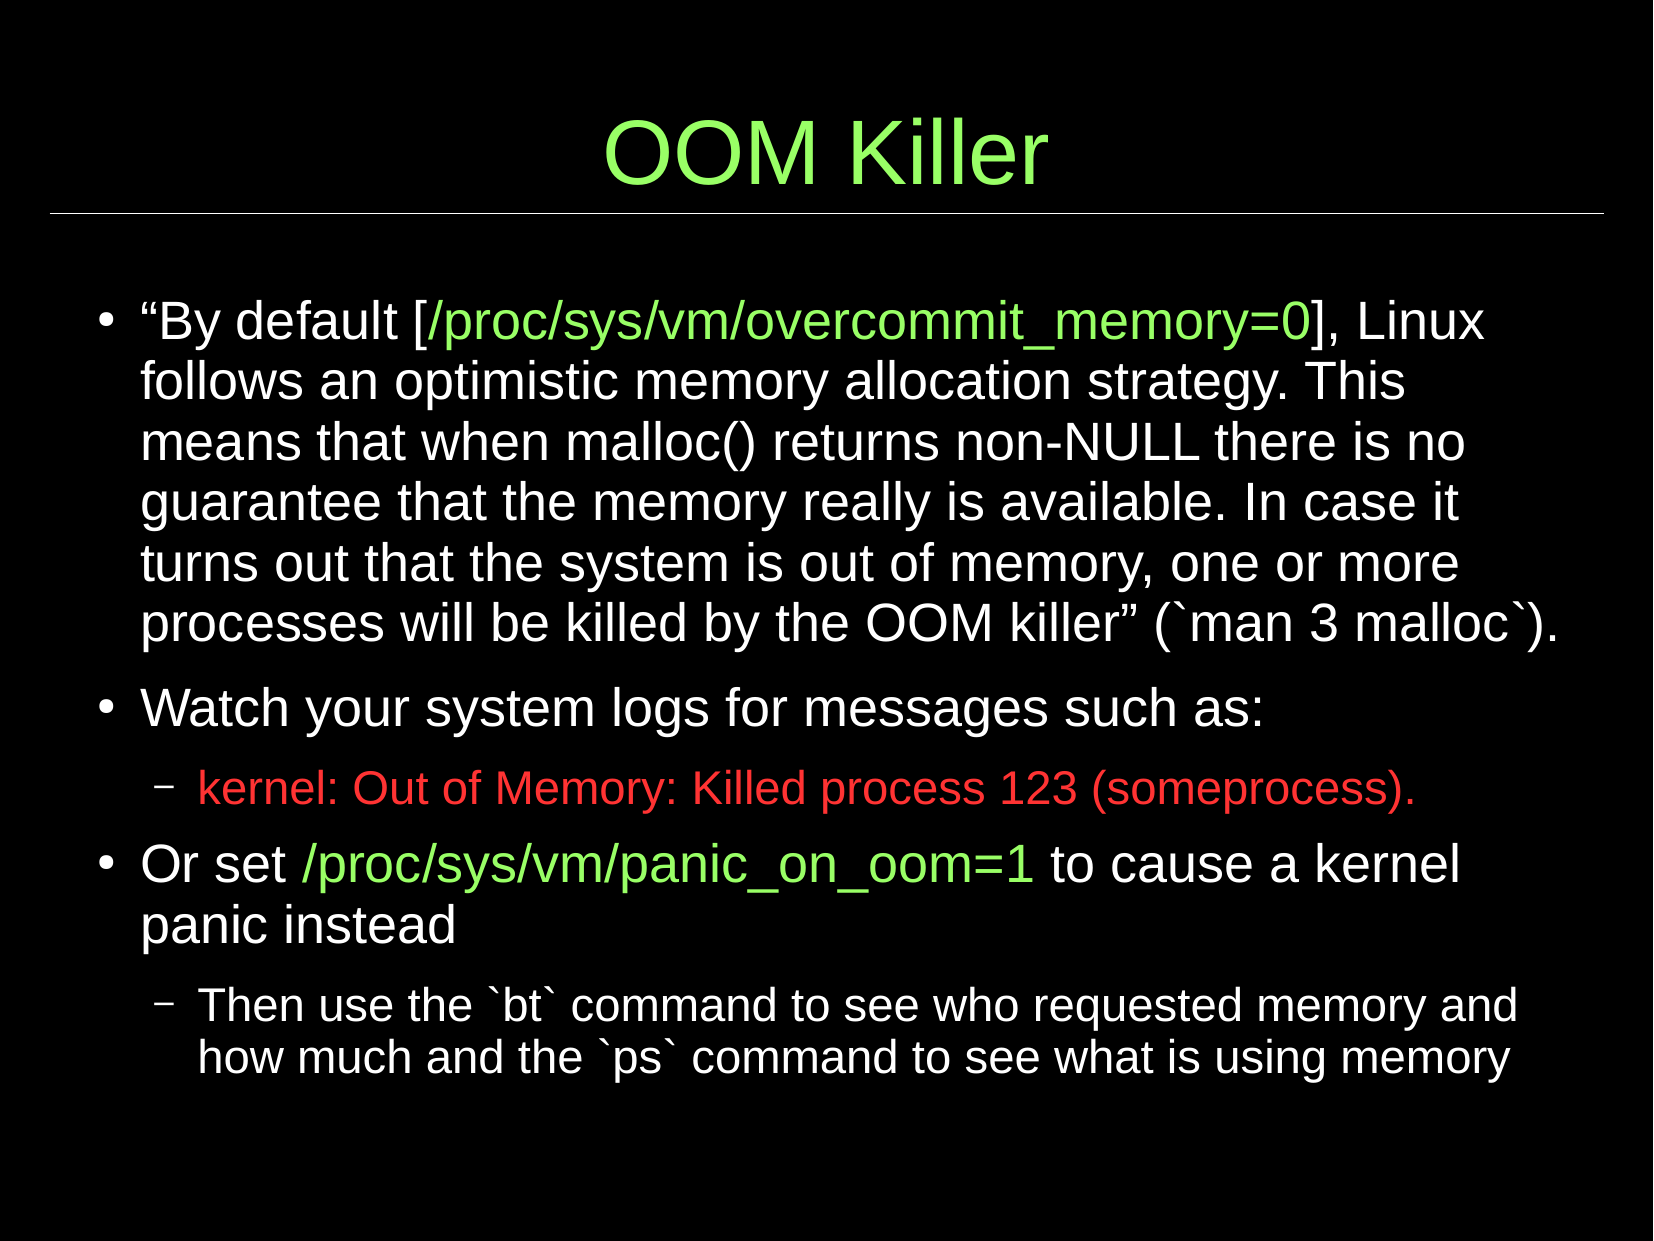

# OOM Killer
“By default [/proc/sys/vm/overcommit_memory=0], Linux follows an optimistic memory allocation strategy. This means that when malloc() returns non-NULL there is no guarantee that the memory really is available. In case it turns out that the system is out of memory, one or more processes will be killed by the OOM killer” (`man 3 malloc`).
Watch your system logs for messages such as:
kernel: Out of Memory: Killed process 123 (someprocess).
Or set /proc/sys/vm/panic_on_oom=1 to cause a kernel panic instead
Then use the `bt` command to see who requested memory and how much and the `ps` command to see what is using memory